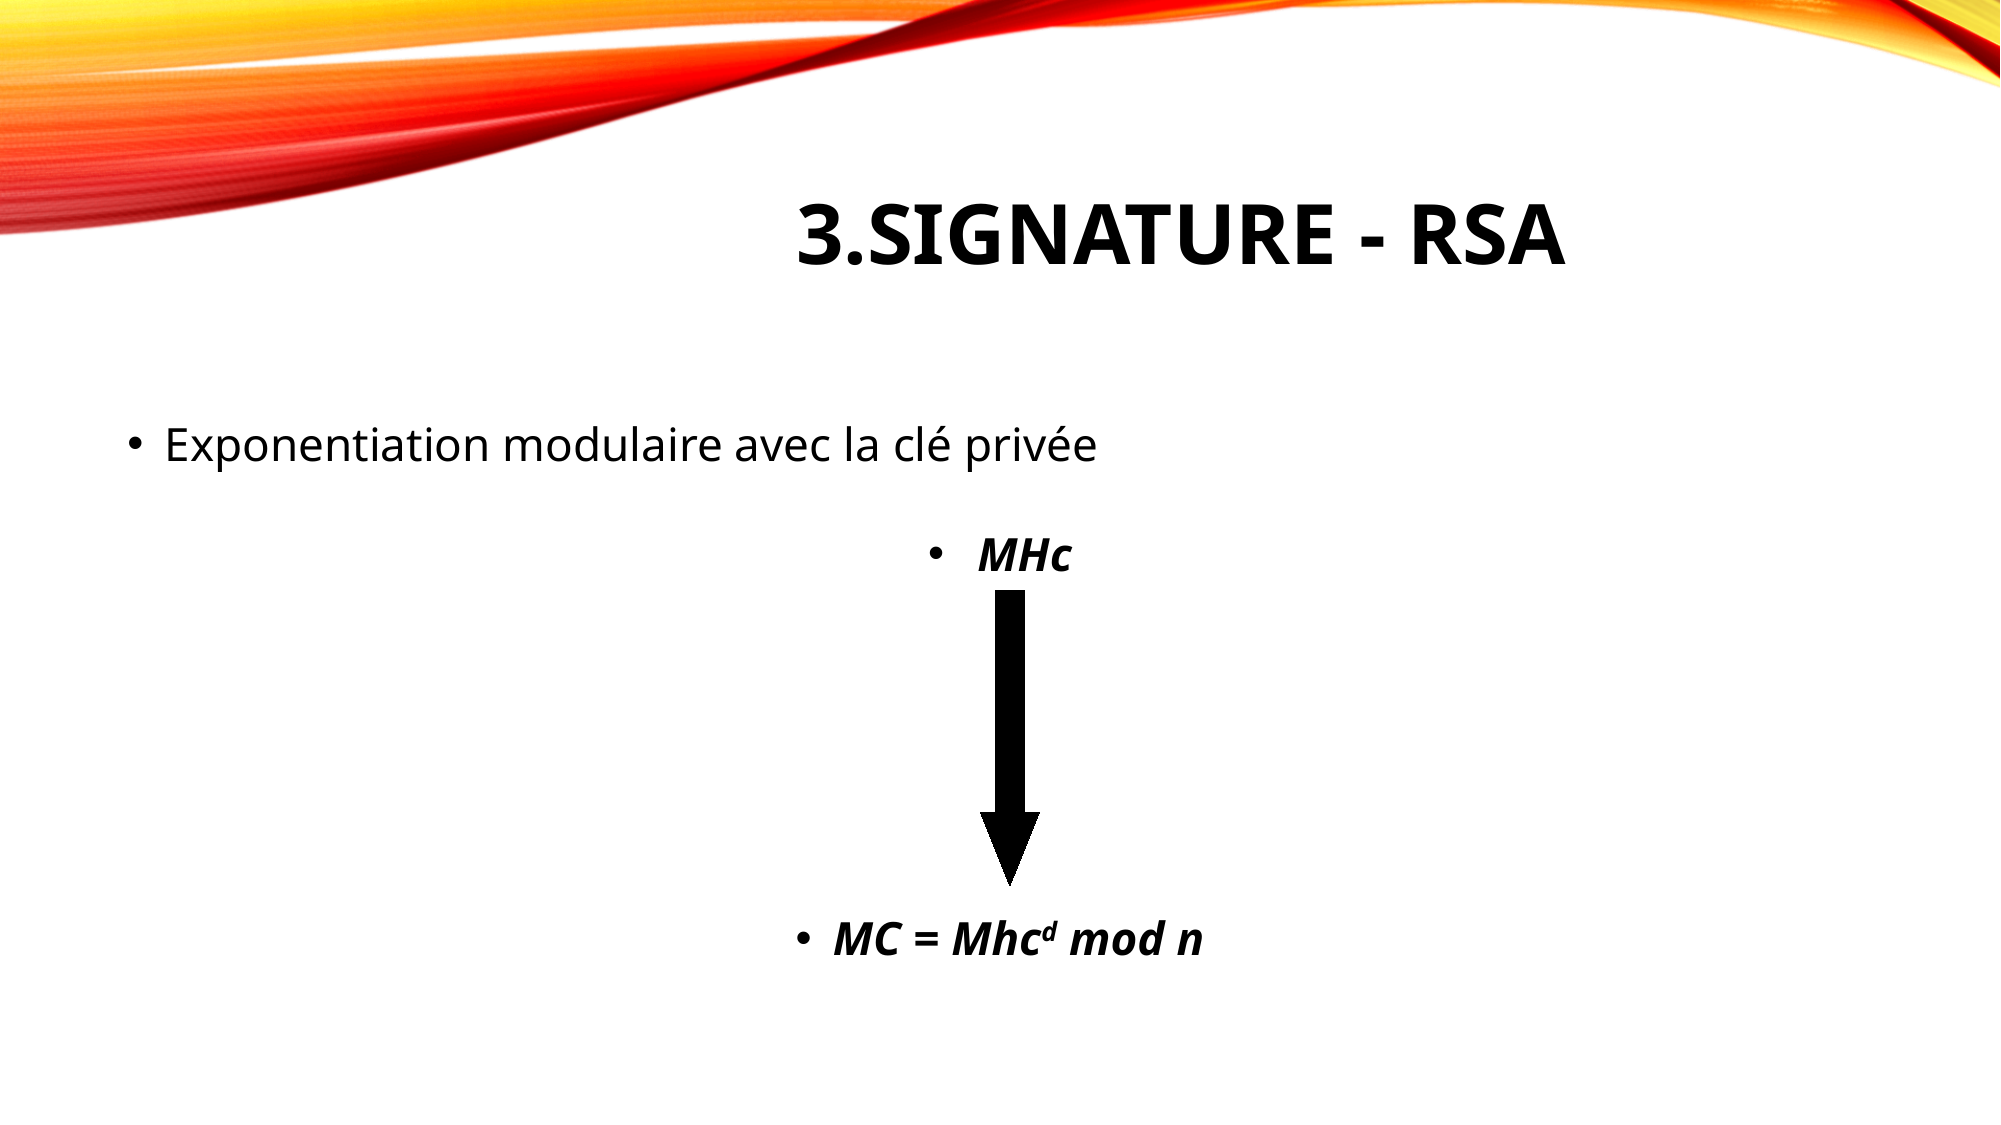

3.Signature - rsa
Exponentiation modulaire avec la clé privée
 MHc
MC = Mhcd mod n